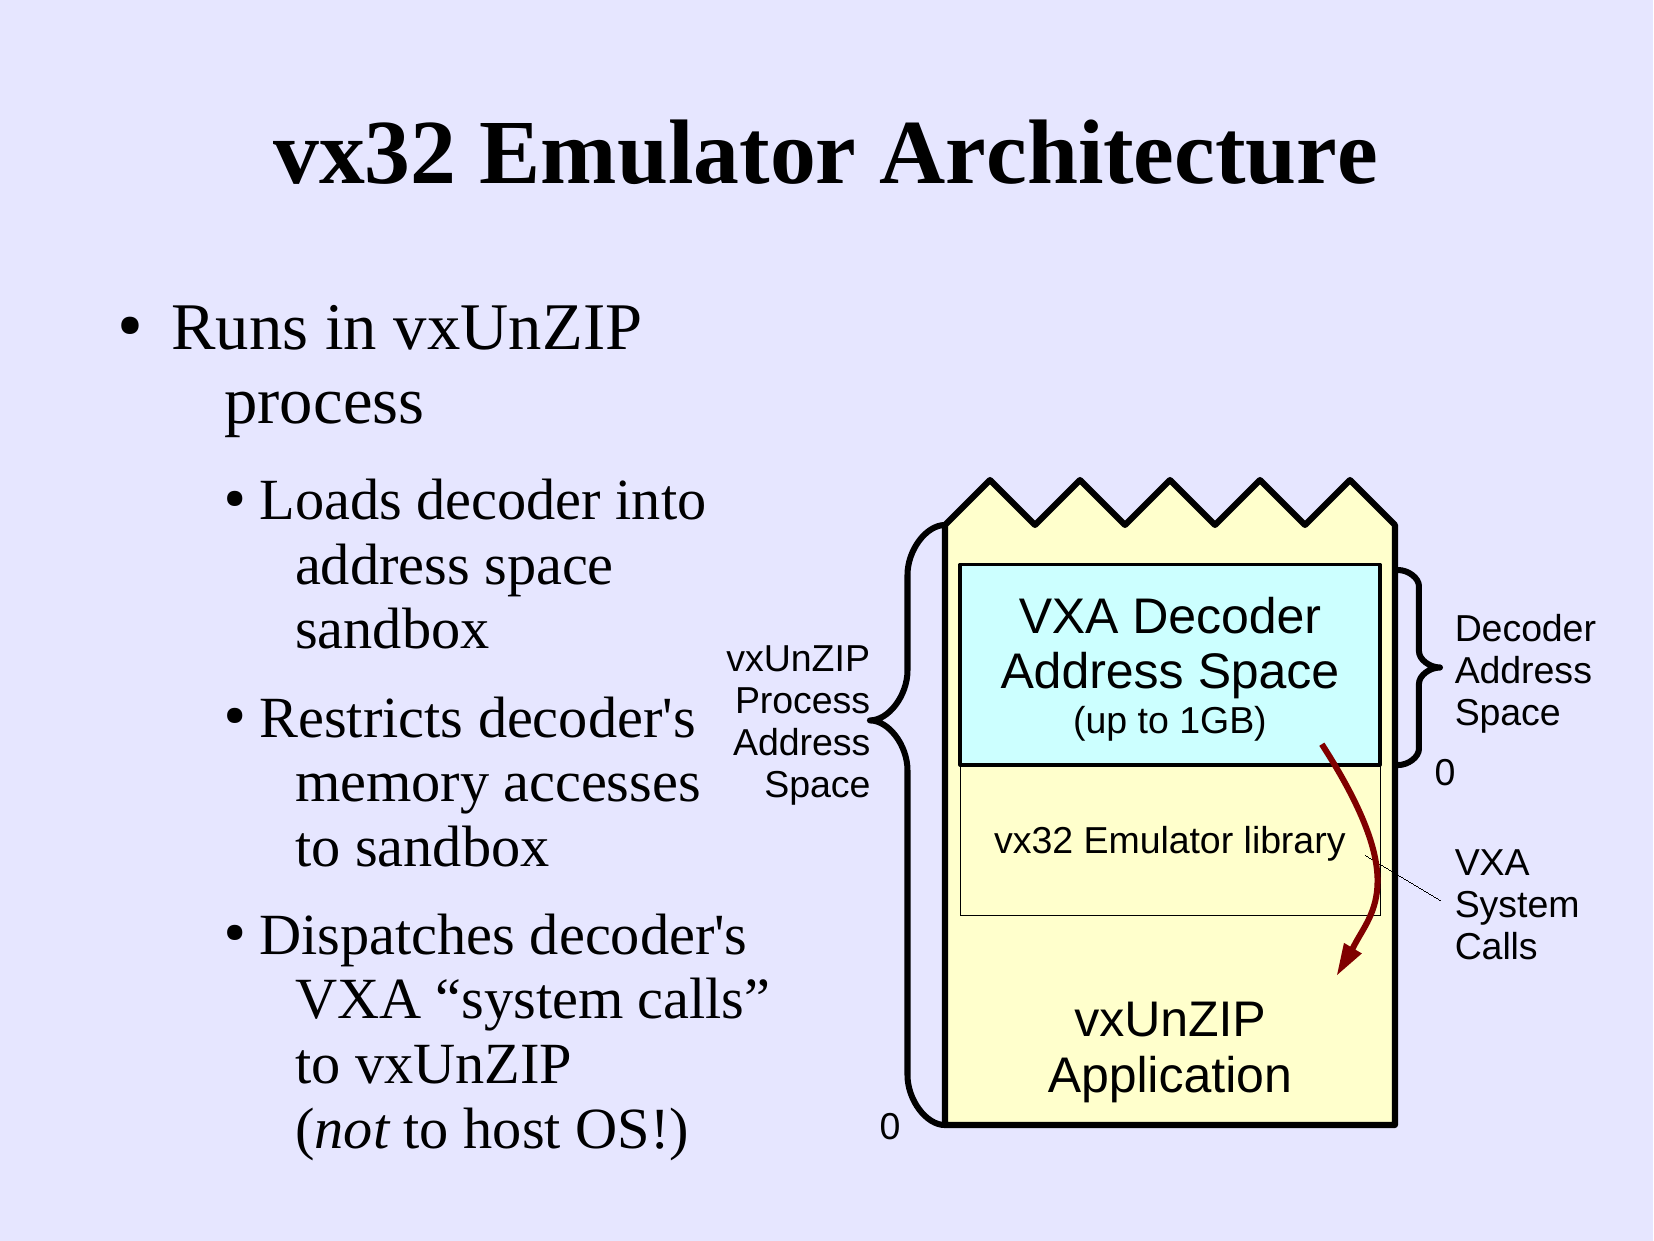

# vx32 Emulator Architecture
Runs in vxUnZIP process
Loads decoder into address space sandbox
Restricts decoder's memory accesses
to sandbox
Dispatches decoder's VXA “system calls”
to vxUnZIP
(not to host OS!)
VXA Decoder
Address Space
(up to 1GB)
Decoder
Address Space
vxUnZIP
Process
Address Space
0
vx32 Emulator library
VXA System Calls
vxUnZIP
Application
0